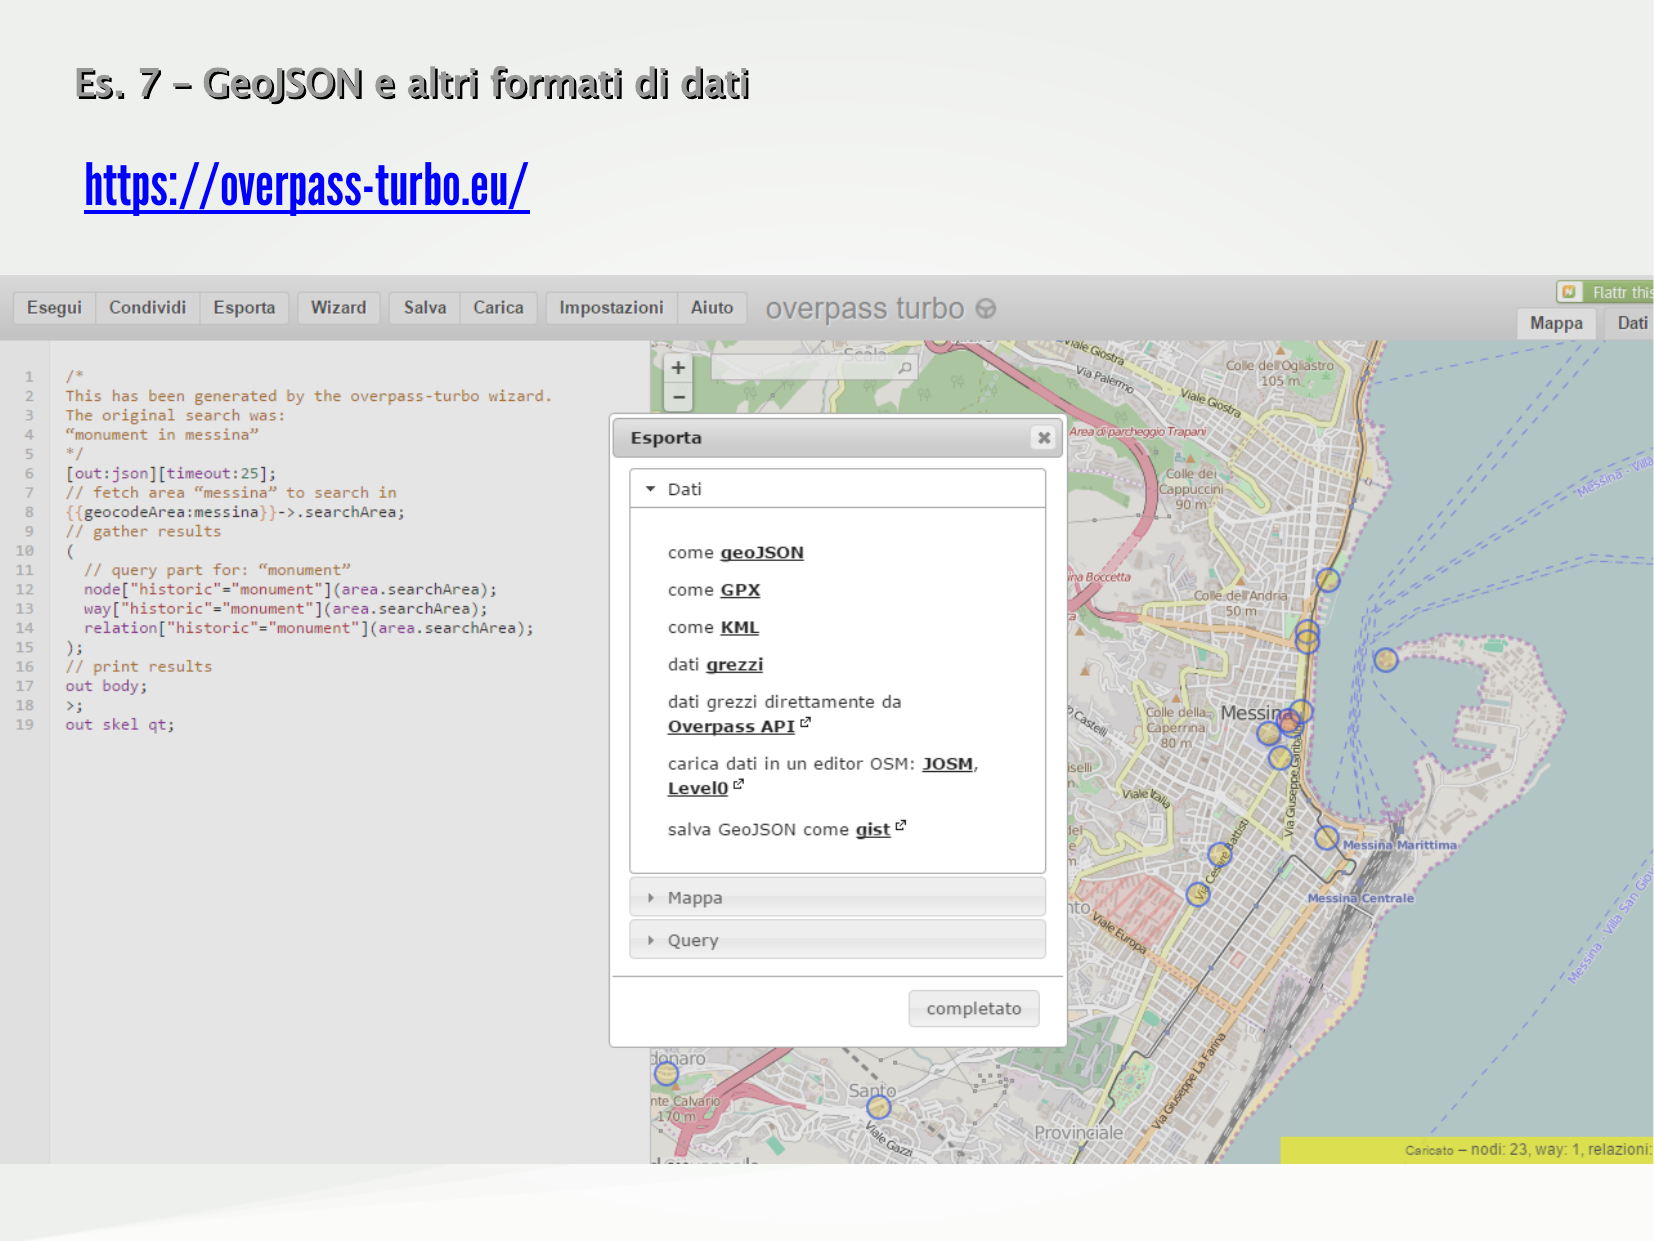

Es. 7 – GeoJSON e altri formati di dati
https://overpass-turbo.eu/